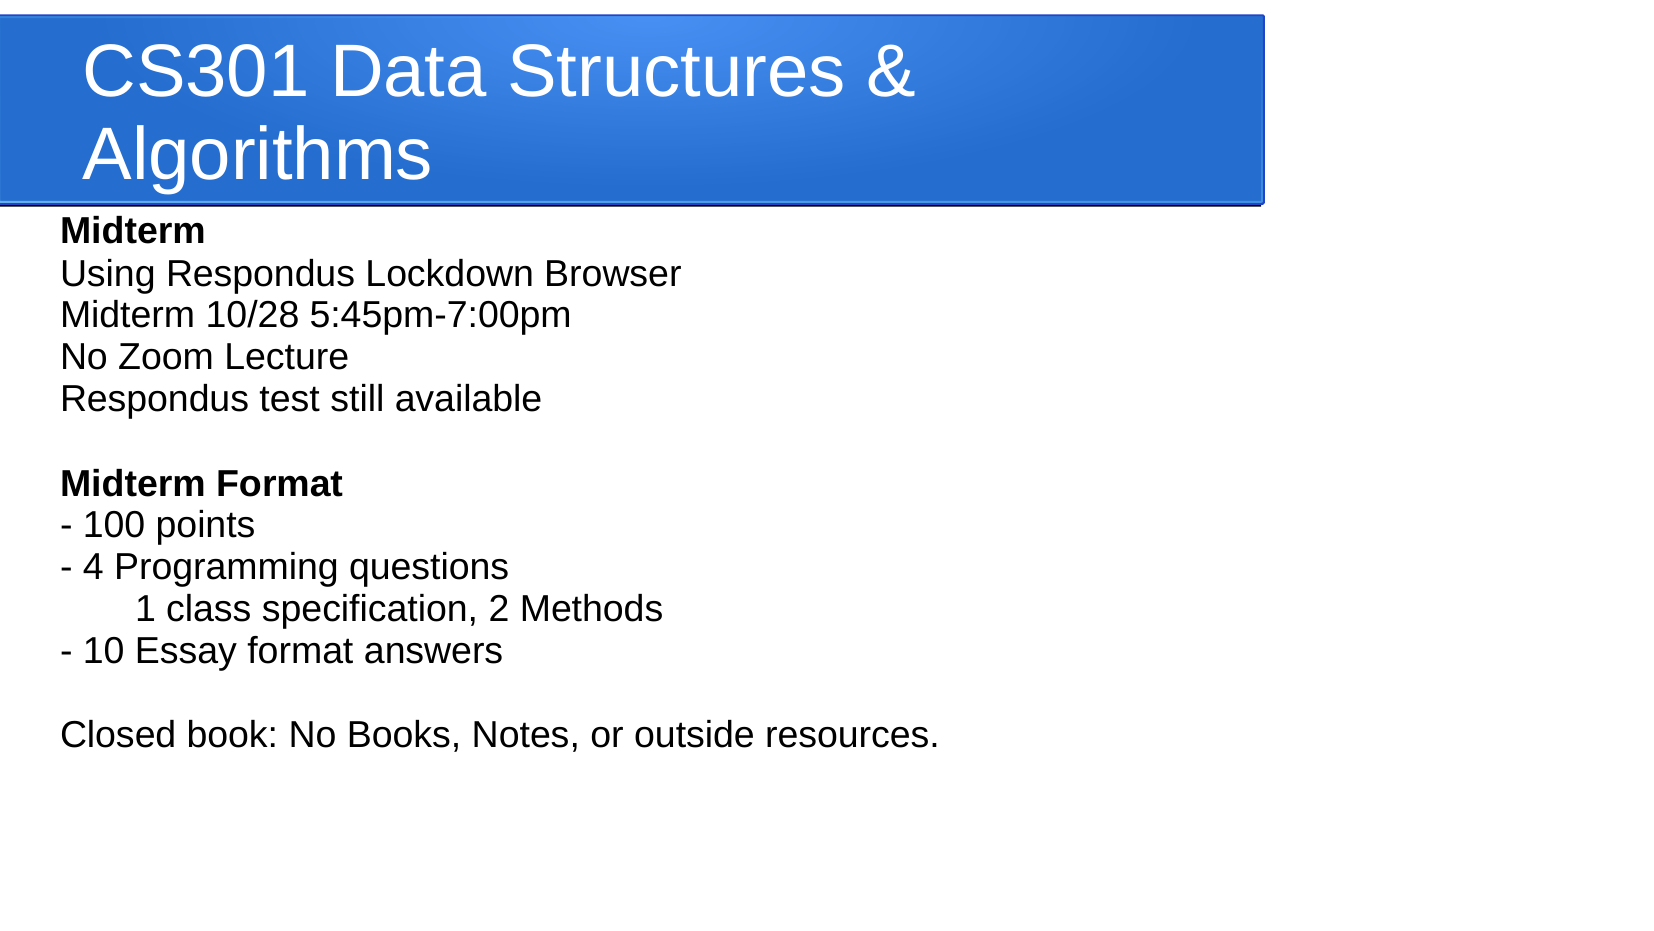

# CS301 Data Structures & Algorithms
Midterm
Using Respondus Lockdown Browser
Midterm 10/28 5:45pm-7:00pm
No Zoom Lecture
Respondus test still available
Midterm Format
- 100 points
- 4 Programming questions
	1 class specification, 2 Methods
- 10 Essay format answers
Closed book: No Books, Notes, or outside resources.